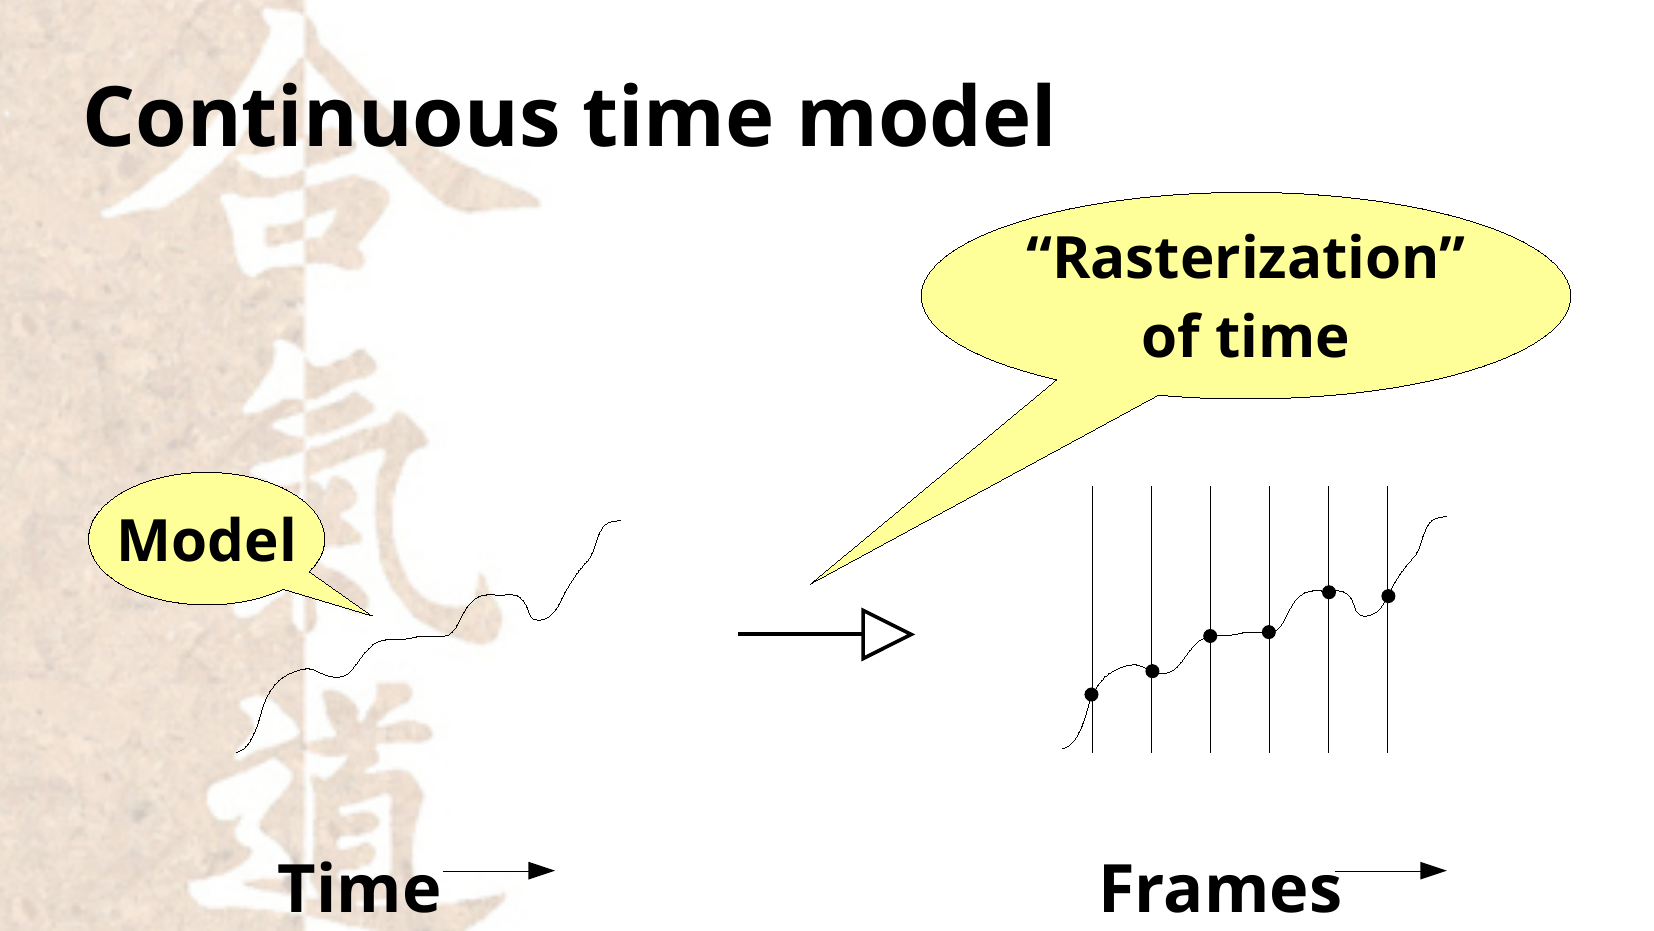

# Continuous time model
“Rasterization”
of time
Model
Time
Frames